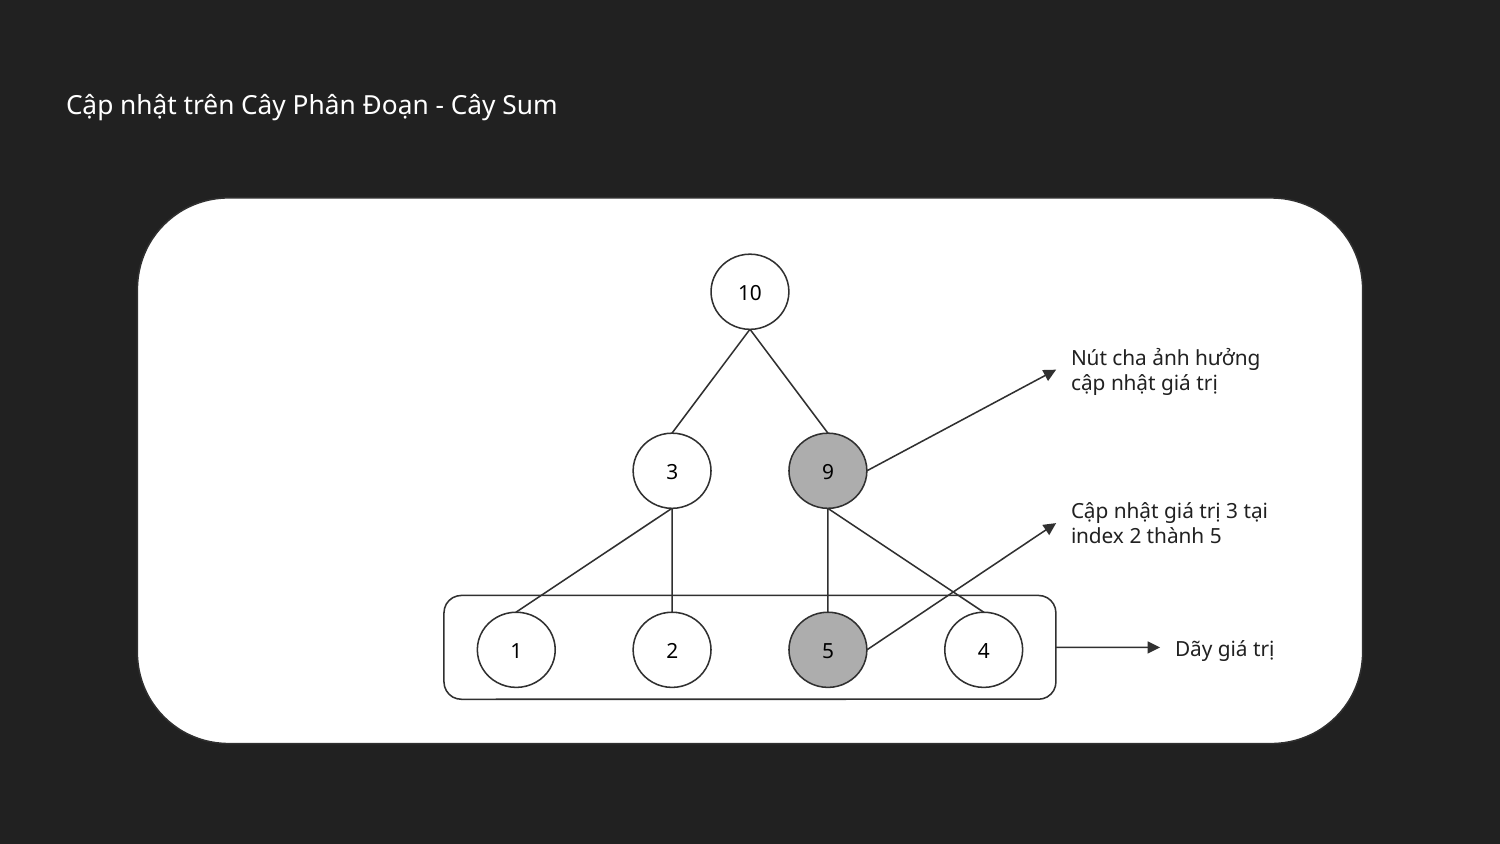

# Cập nhật trên Cây Phân Đoạn - Cây Sum
10
Nút cha ảnh hưởng cập nhật giá trị
3
9
Cập nhật giá trị 3 tại index 2 thành 5
1
2
5
4
Dãy giá trị